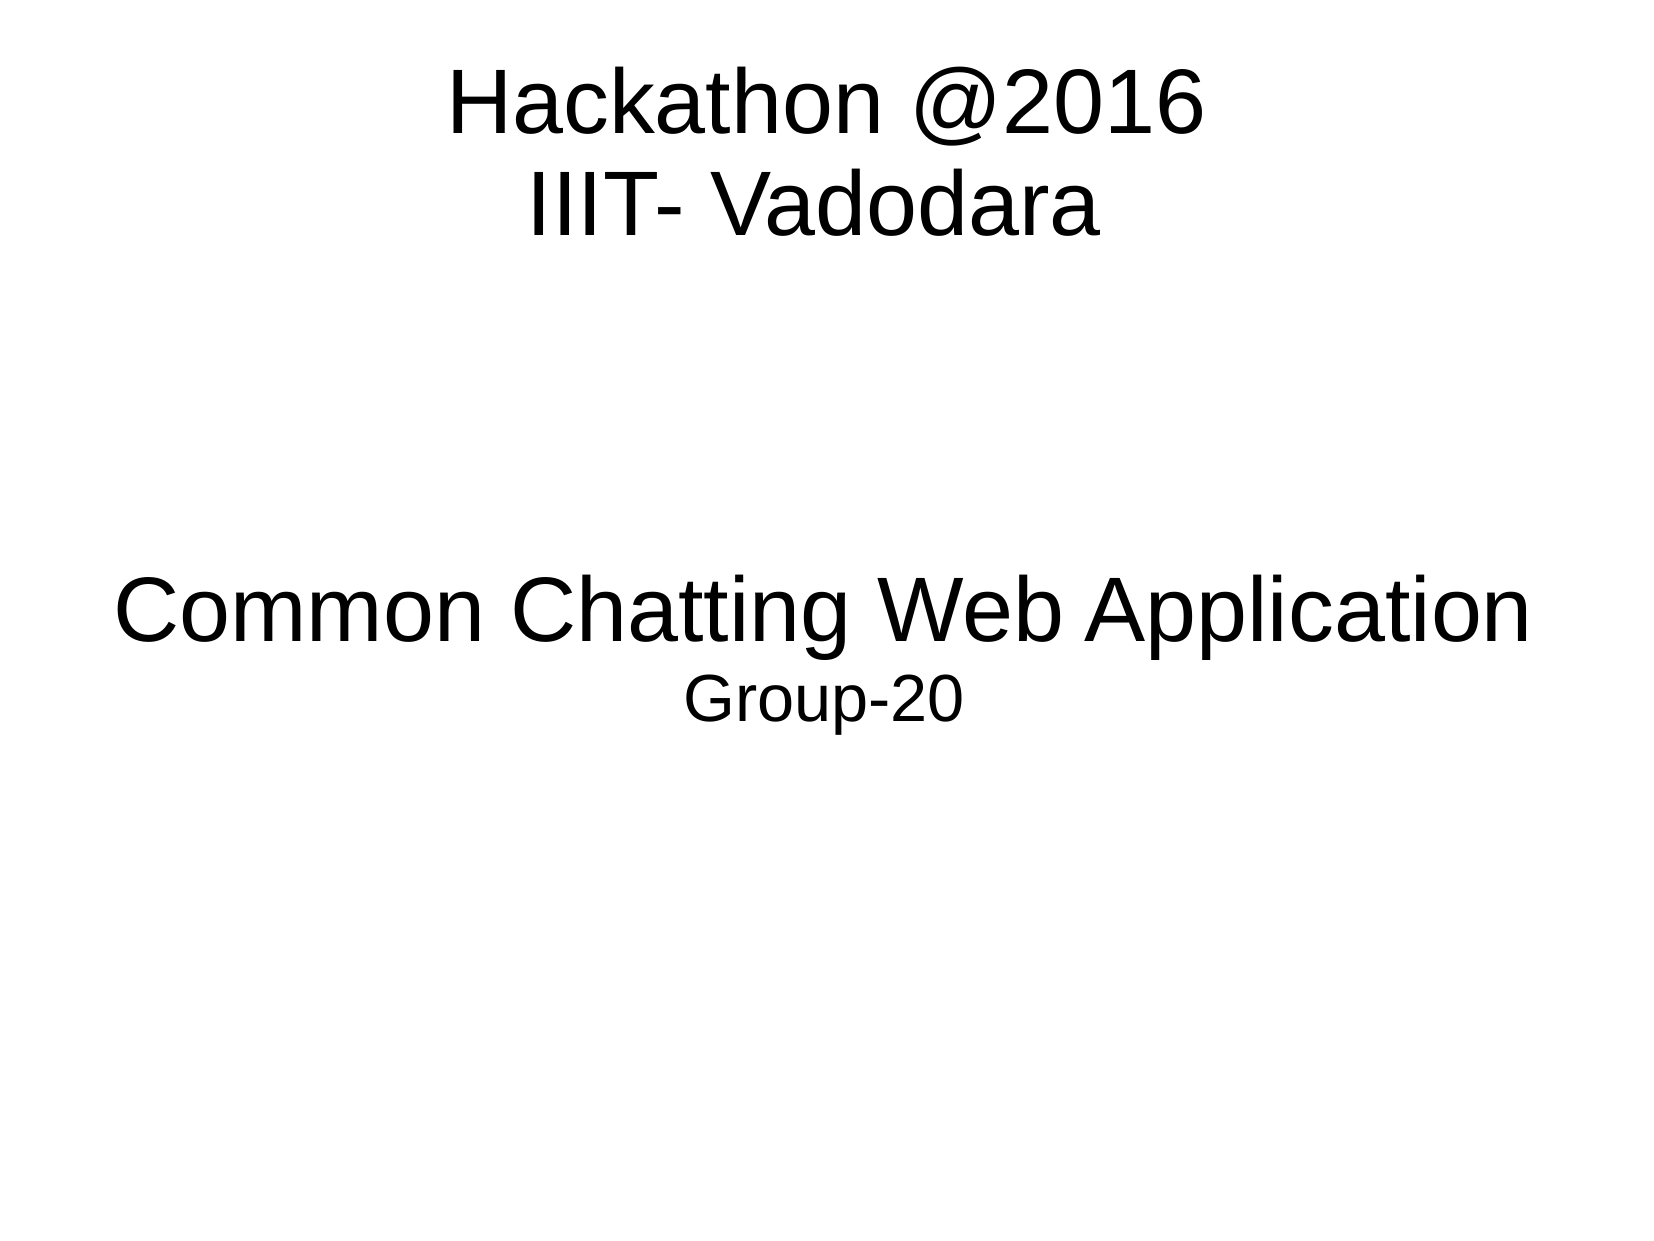

# Hackathon @2016 IIIT- Vadodara
Common Chatting Web Application
Group-20